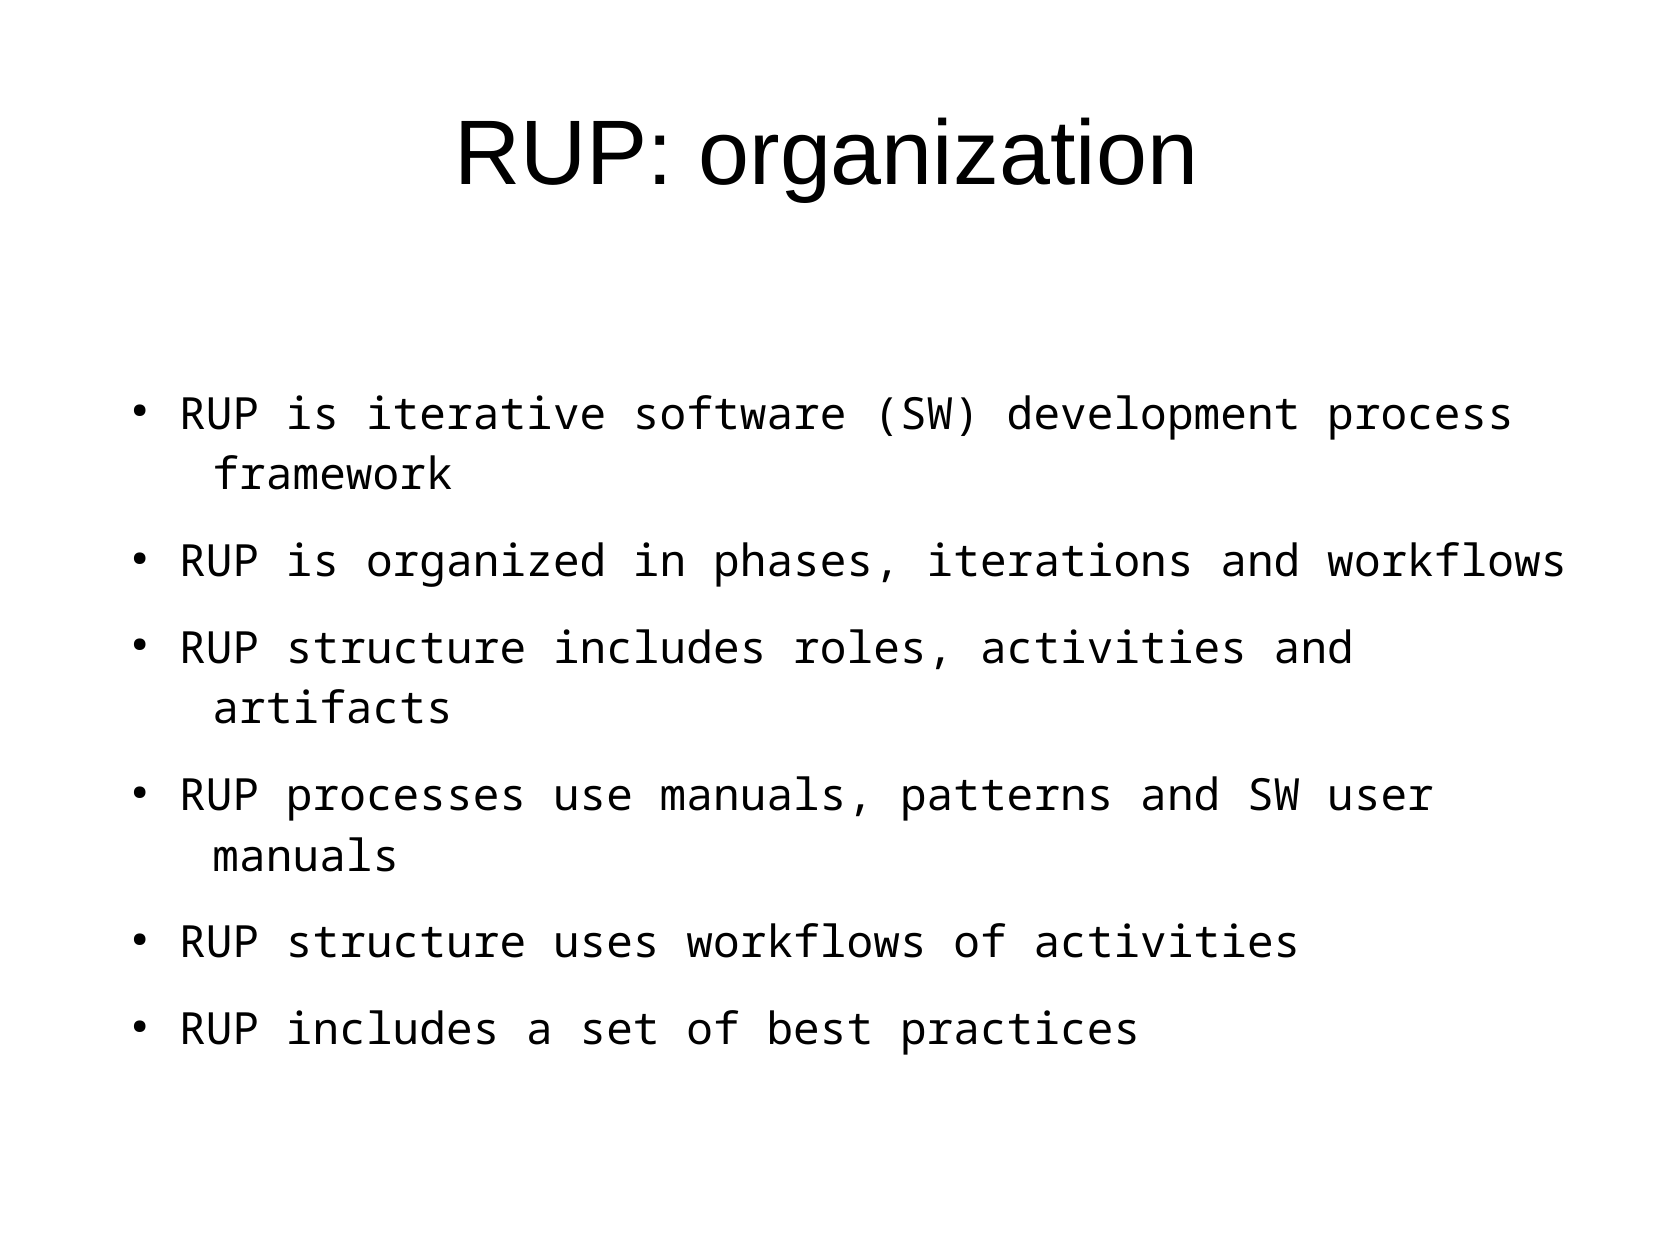

# RUP: organization
RUP is iterative software (SW) development process framework
RUP is organized in phases, iterations and workflows
RUP structure includes roles, activities and artifacts
RUP processes use manuals, patterns and SW user manuals
RUP structure uses workflows of activities
RUP includes a set of best practices